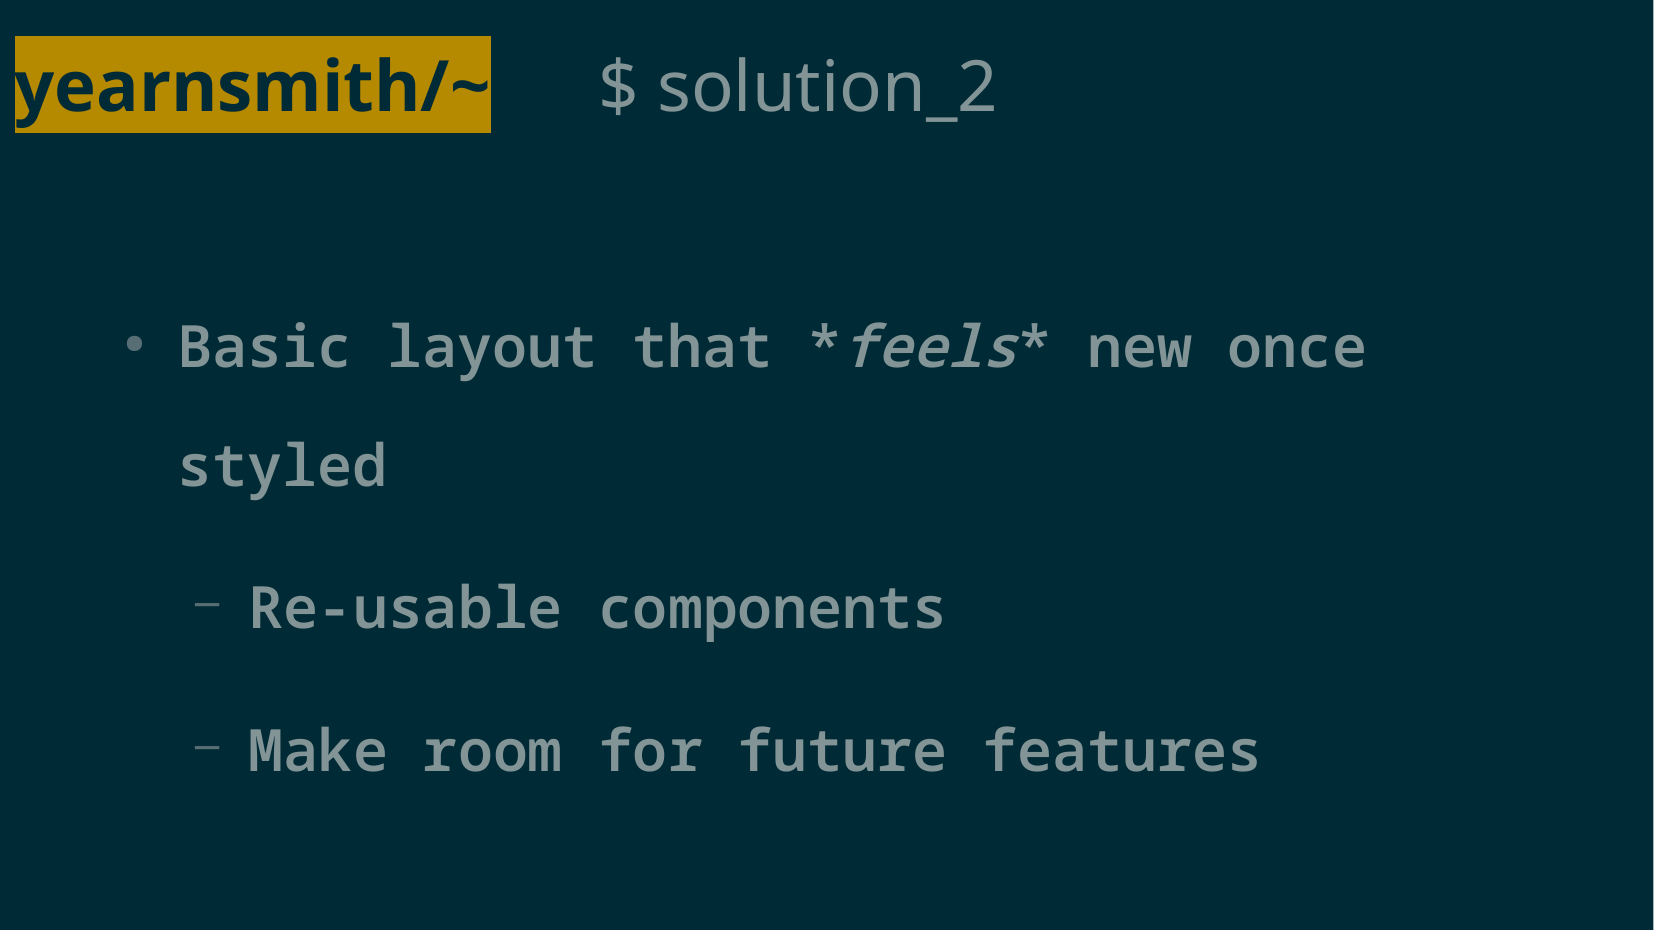

$ solution_2
Yearnsmith/~
# Basic layout that *feels* new once styled
Re-usable components
Make room for future features